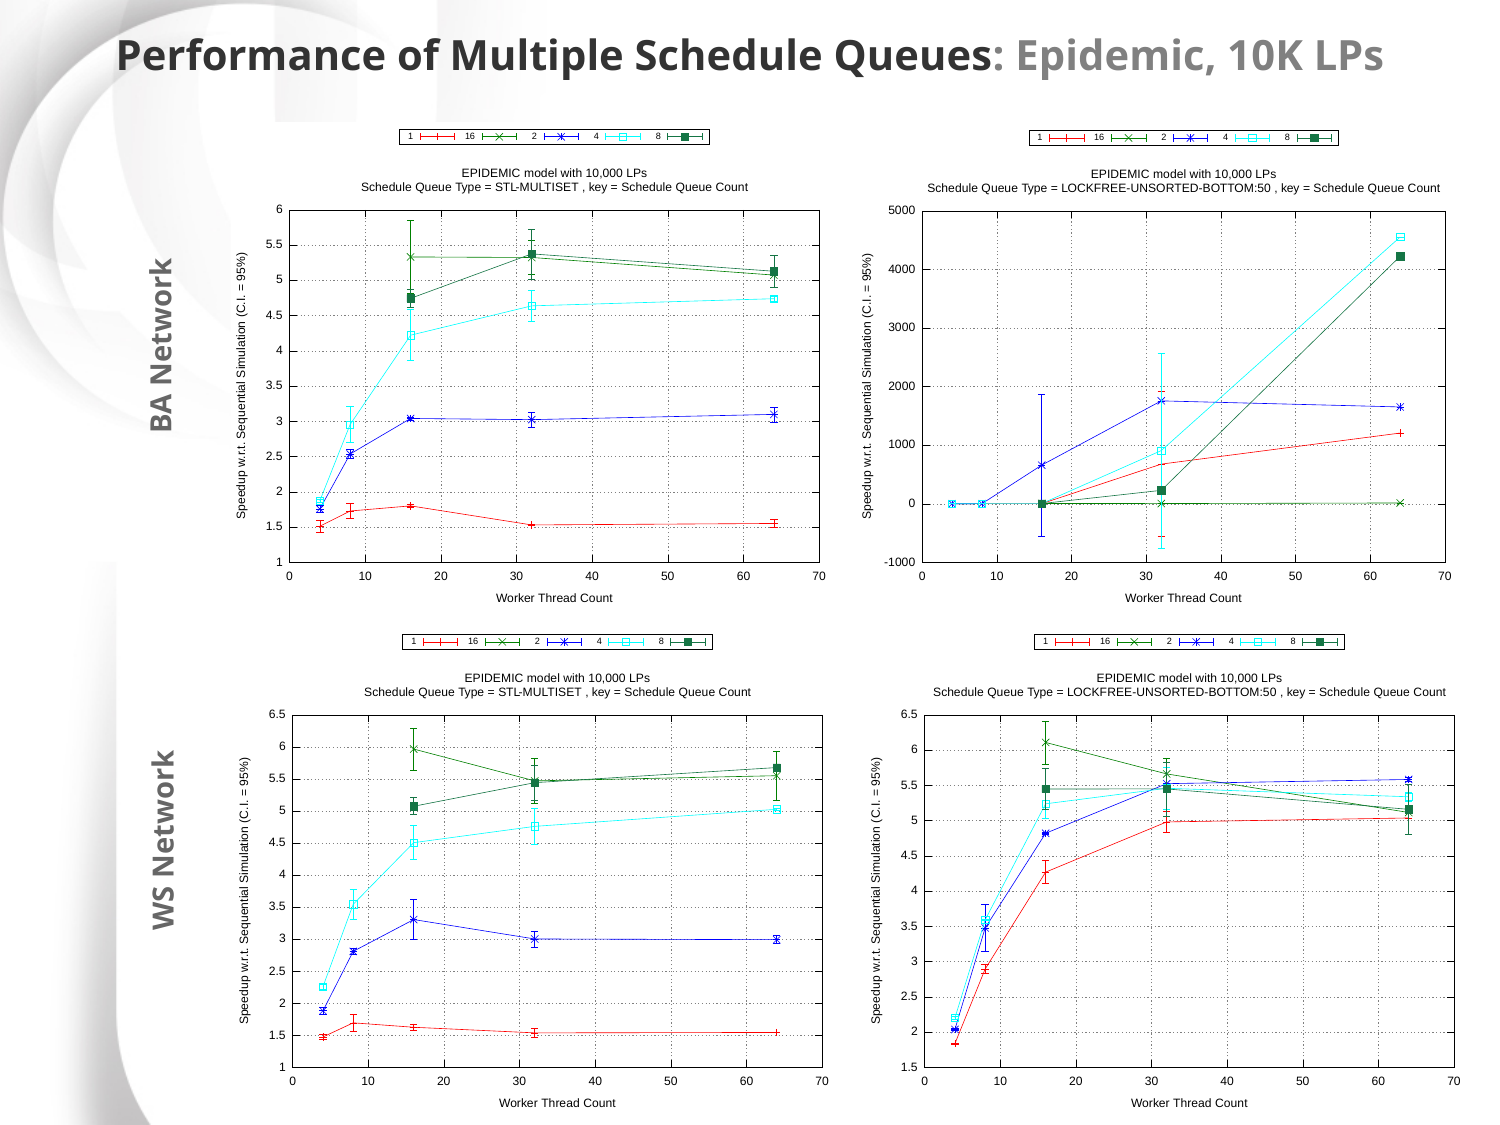

# Performance of Multiple Schedule Queues: Epidemic, 10K LPs
BA Network
WS Network